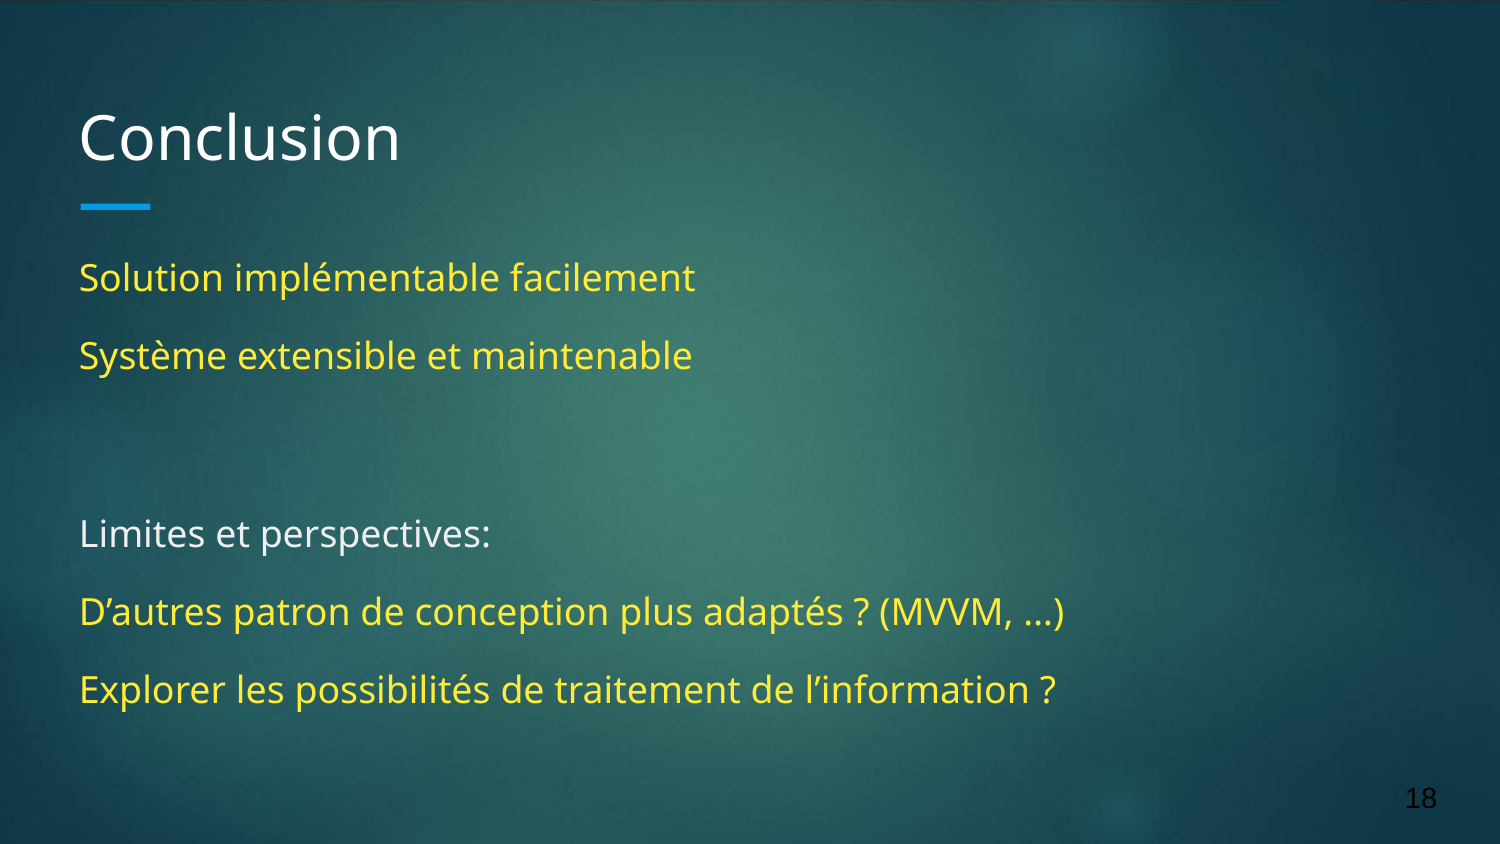

# Conclusion
Solution implémentable facilement
Système extensible et maintenable
Limites et perspectives:
D’autres patron de conception plus adaptés ? (MVVM, …)
Explorer les possibilités de traitement de l’information ?